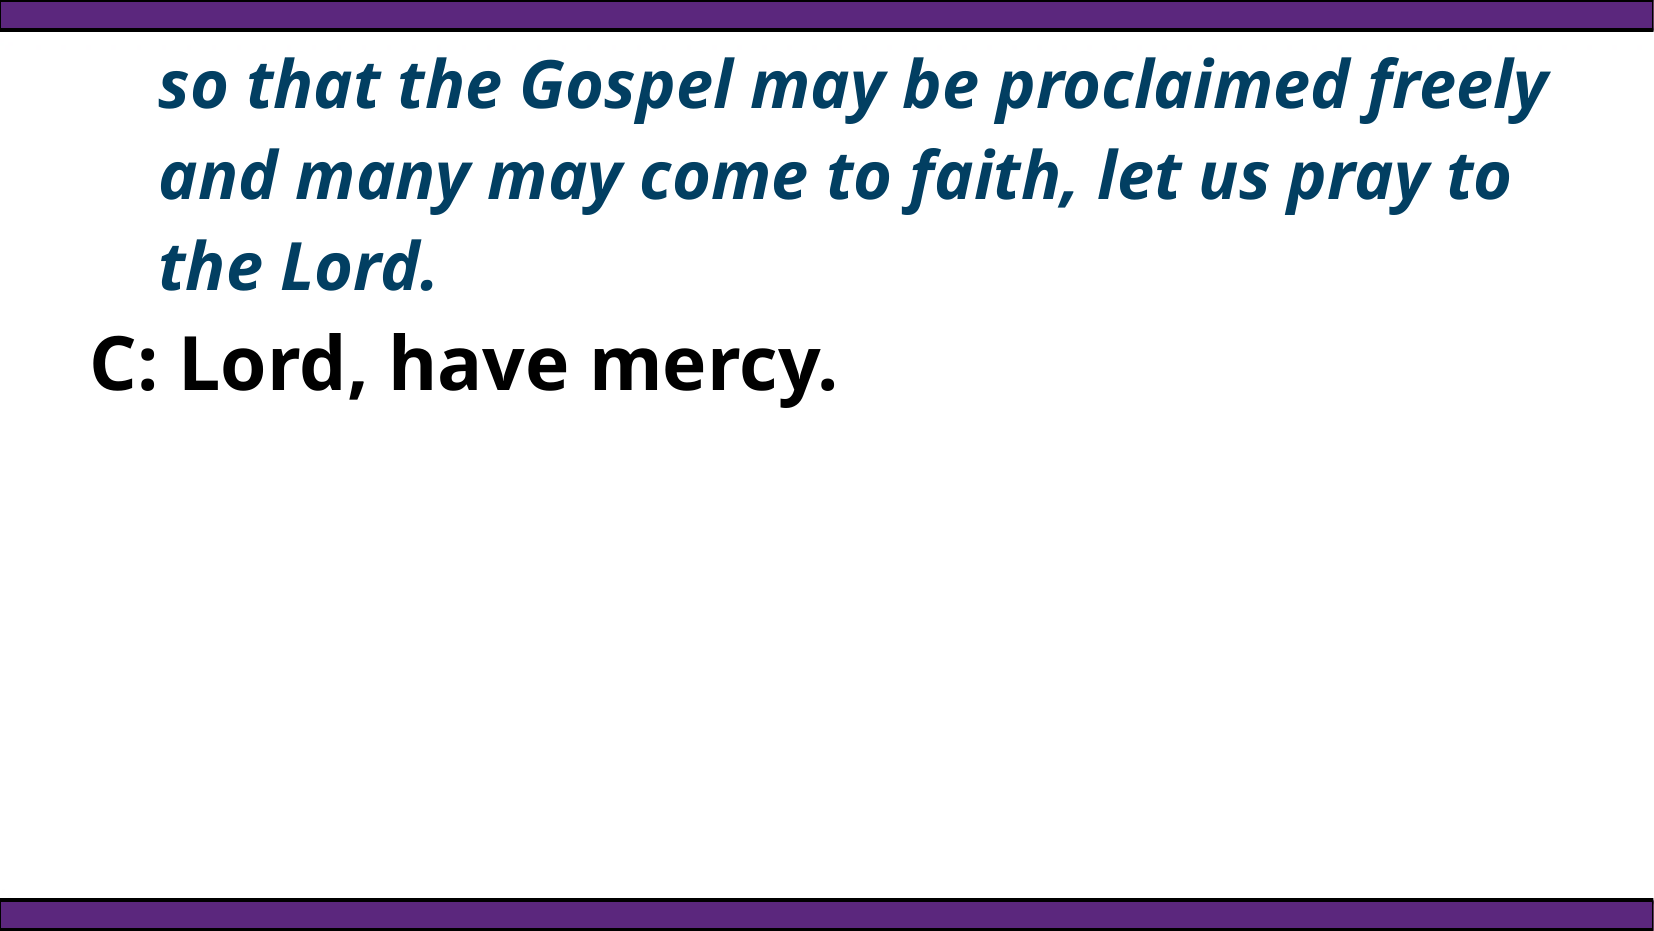

so that the Gospel may be proclaimed freely
 and many may come to faith, let us pray to
 the Lord.
C: Lord, have mercy.